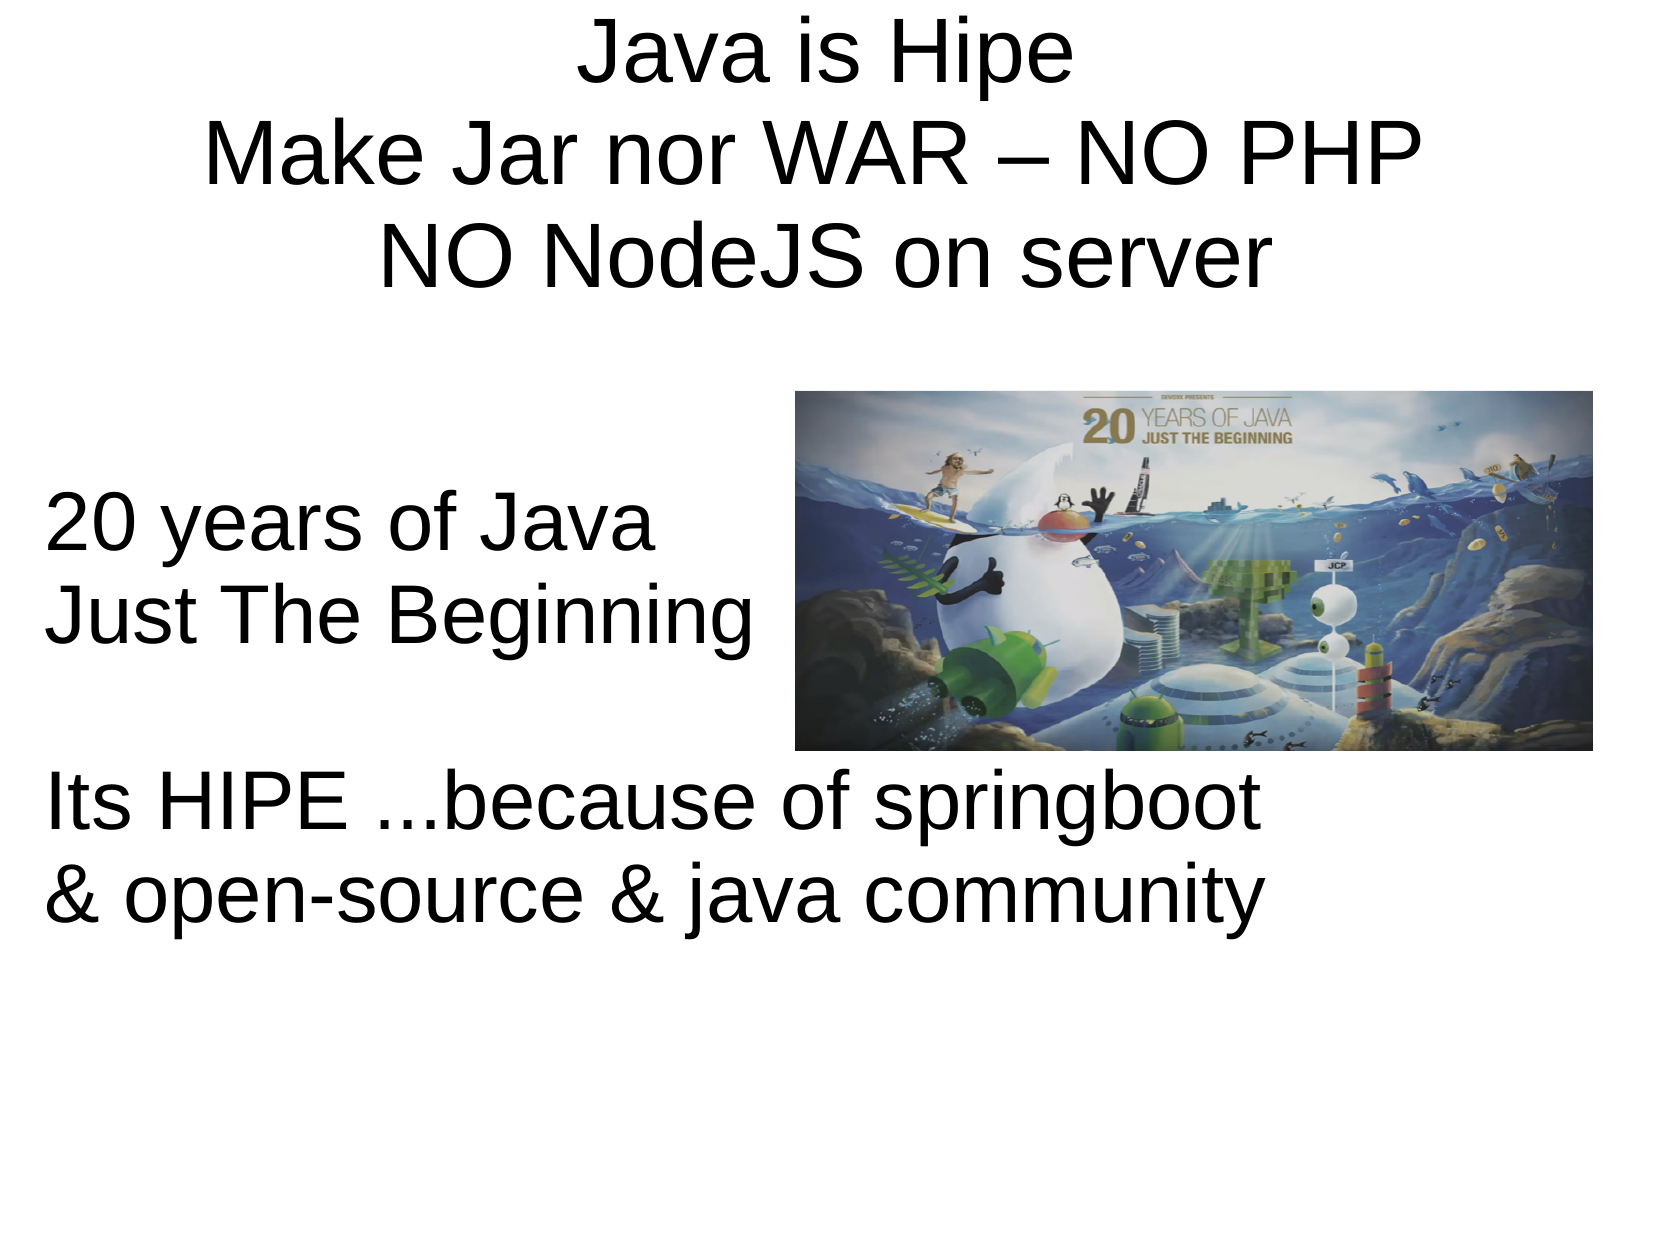

# Java is Hipe Make Jar nor WAR – NO PHP NO NodeJS on server
20 years of Java
Just The Beginning
Its HIPE ...because of springboot
& open-source & java community